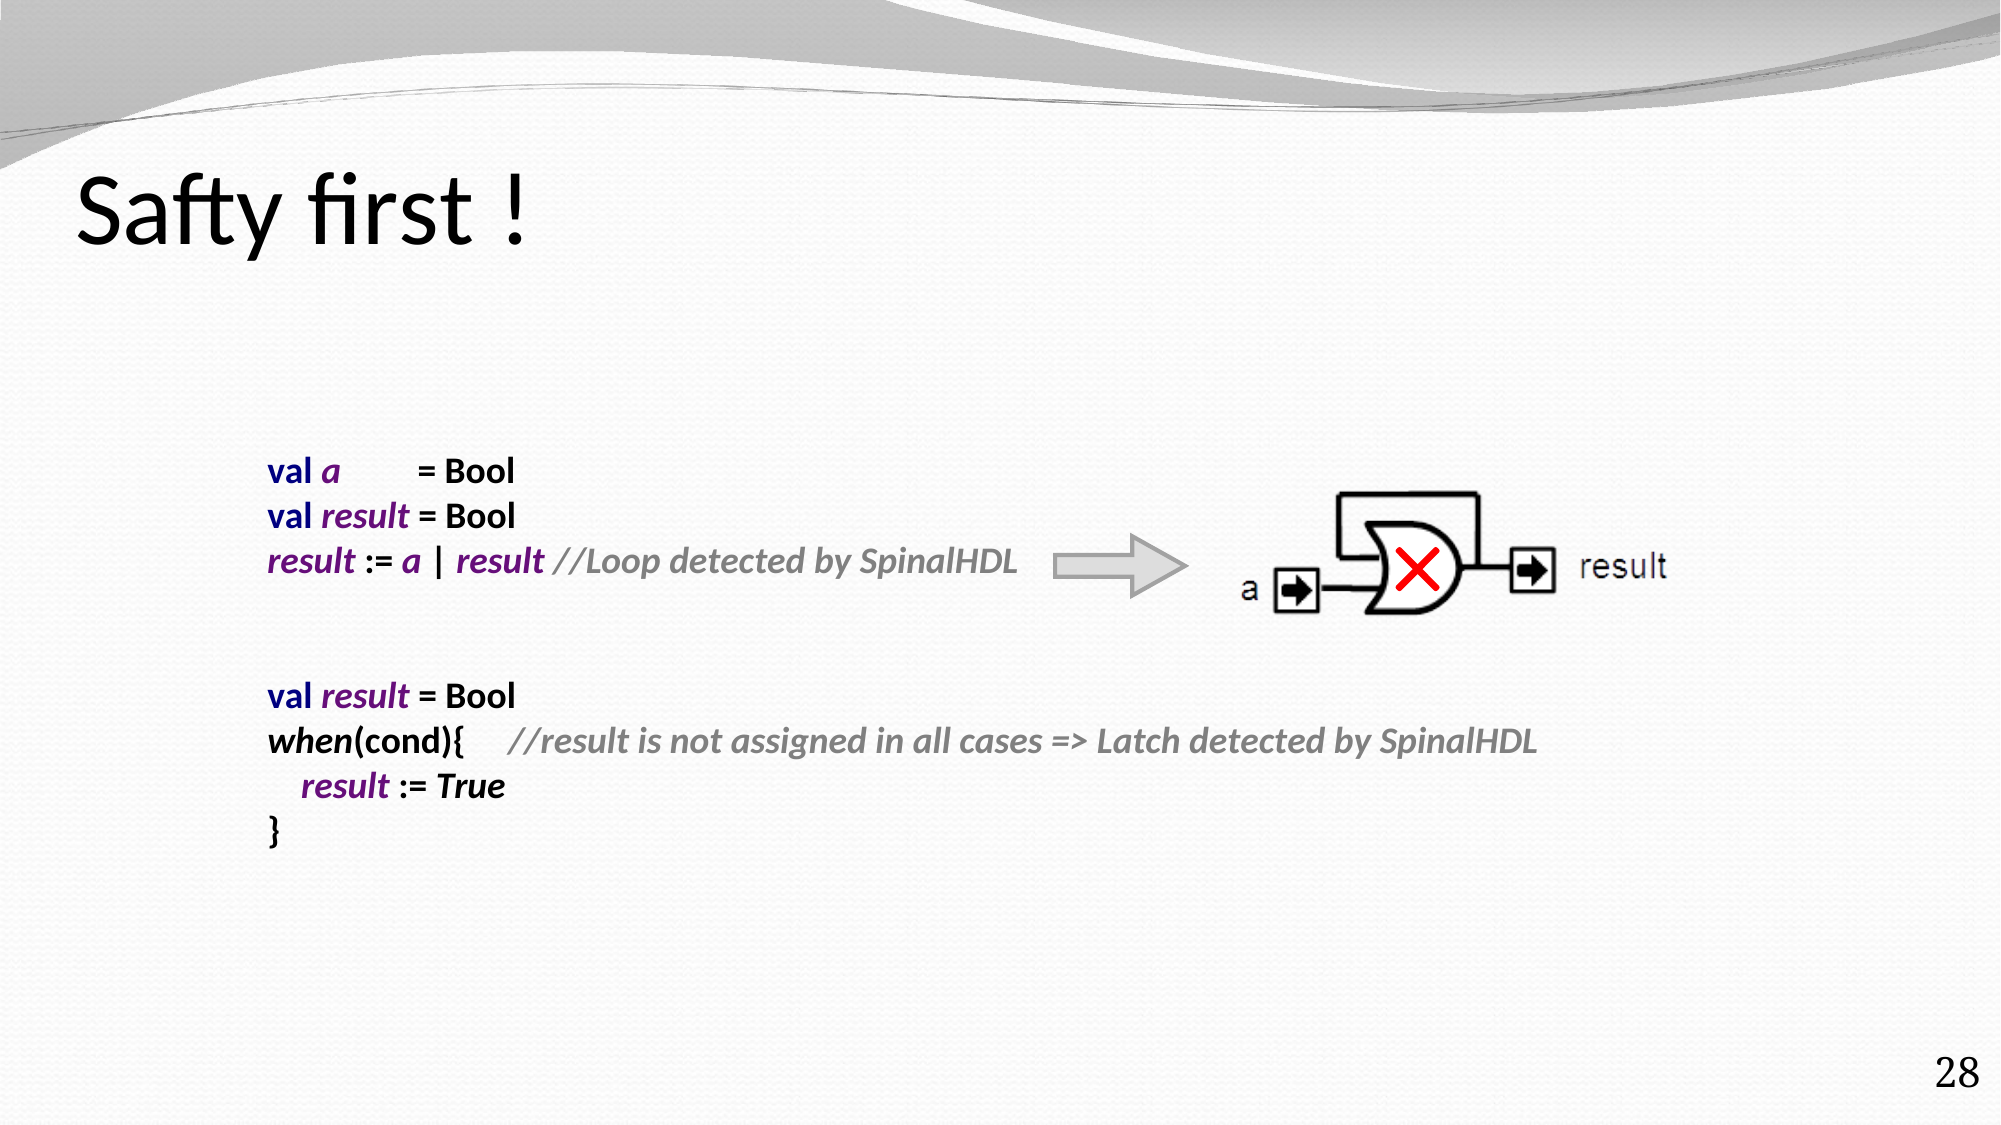

# Safty first !
 val a = Bool
 val result = Bool
 result := a | result //Loop detected by SpinalHDL
 val result = Bool
 when(cond){ //result is not assigned in all cases => Latch detected by SpinalHDL
 result := True
 }